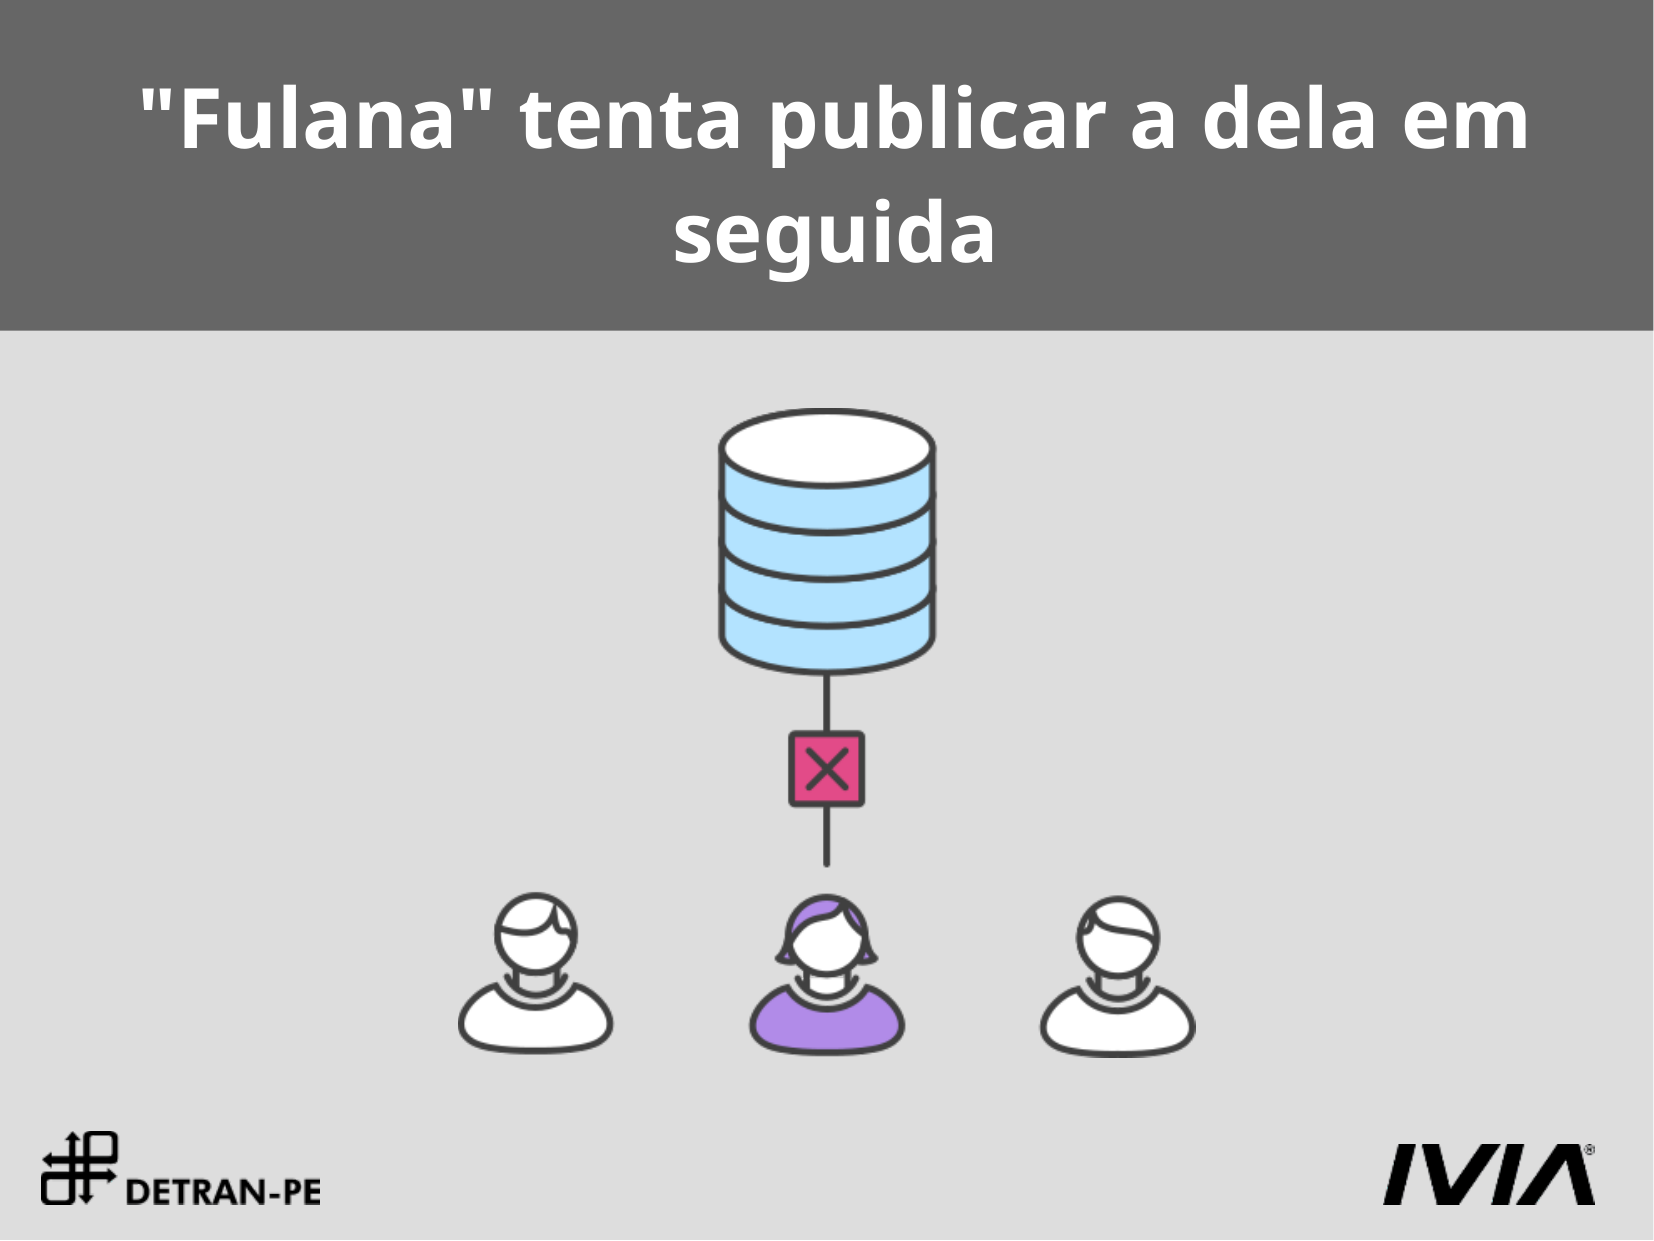

# "Fulana" tenta publicar a dela em seguida